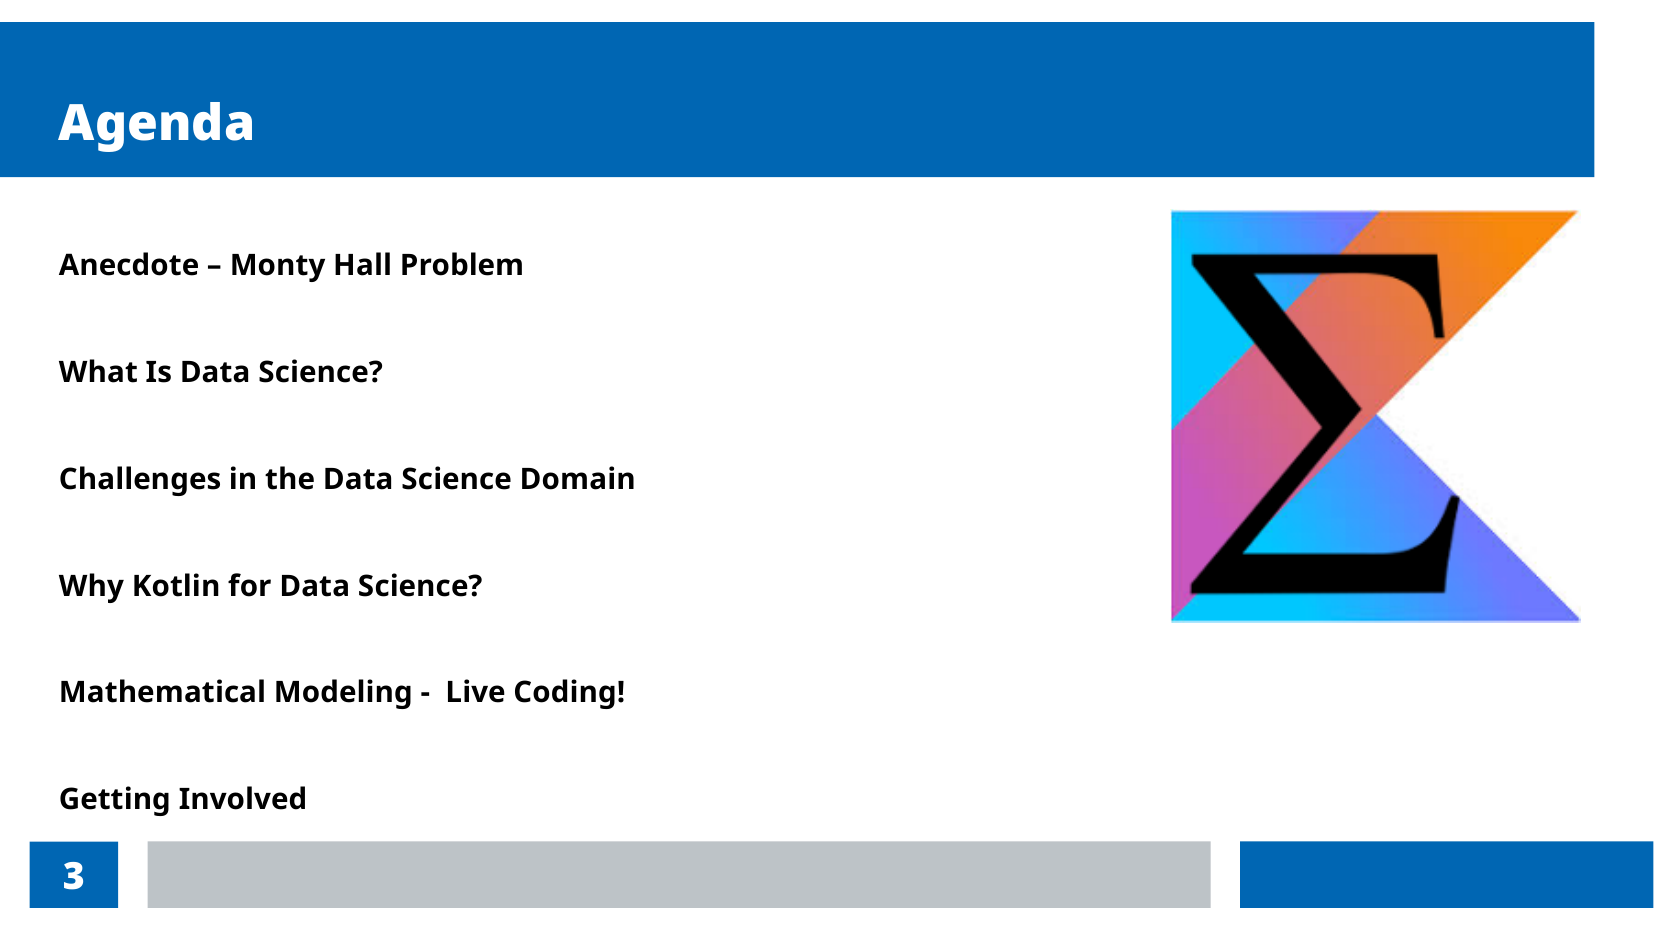

# Agenda
Anecdote – Monty Hall Problem
What Is Data Science?
Challenges in the Data Science Domain
Why Kotlin for Data Science?
Mathematical Modeling - Live Coding!
Getting Involved
3